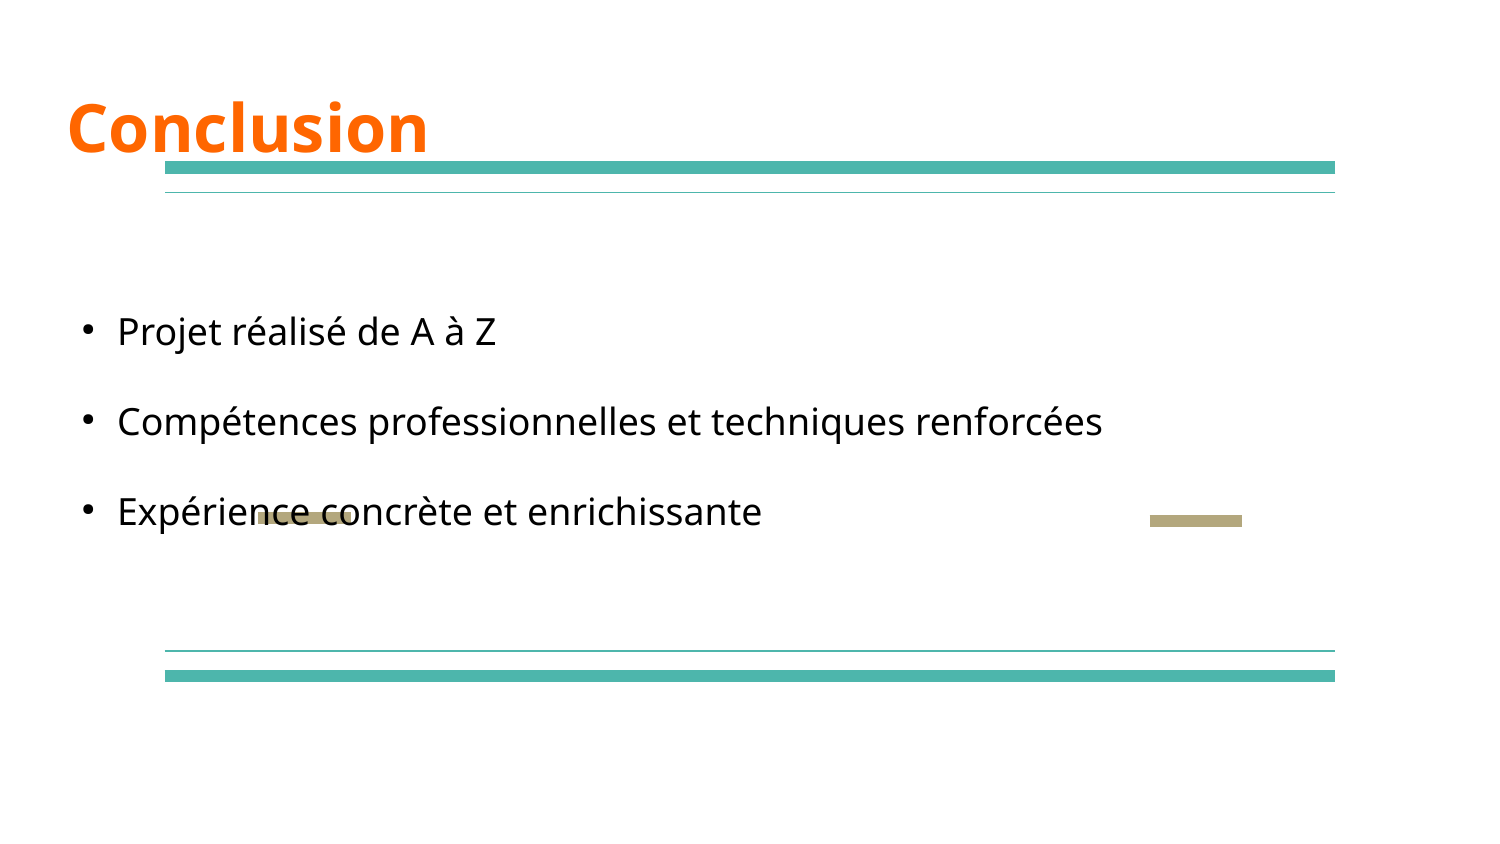

# Conclusion
Projet réalisé de A à Z
Compétences professionnelles et techniques renforcées
Expérience concrète et enrichissante